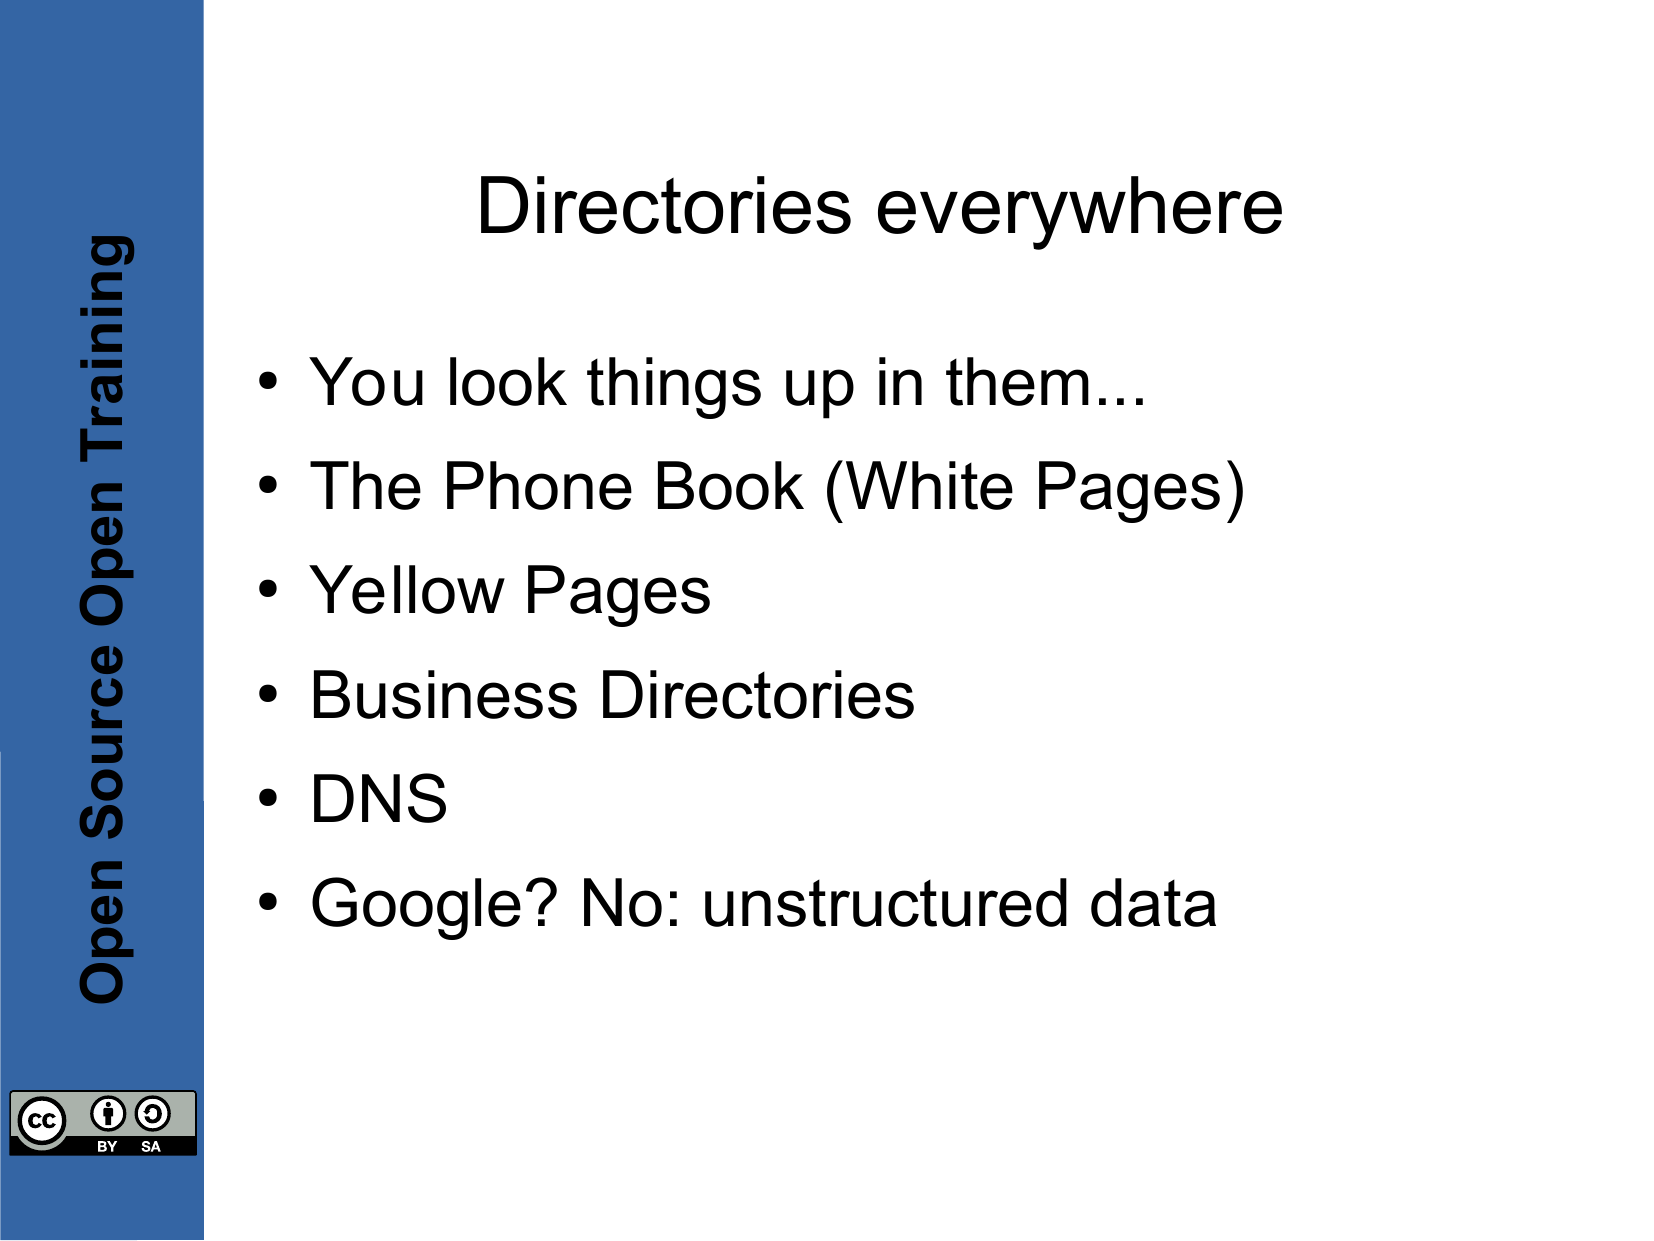

# Directories everywhere
You look things up in them...
The Phone Book (White Pages)
Yellow Pages
Business Directories
DNS
Google? No: unstructured data